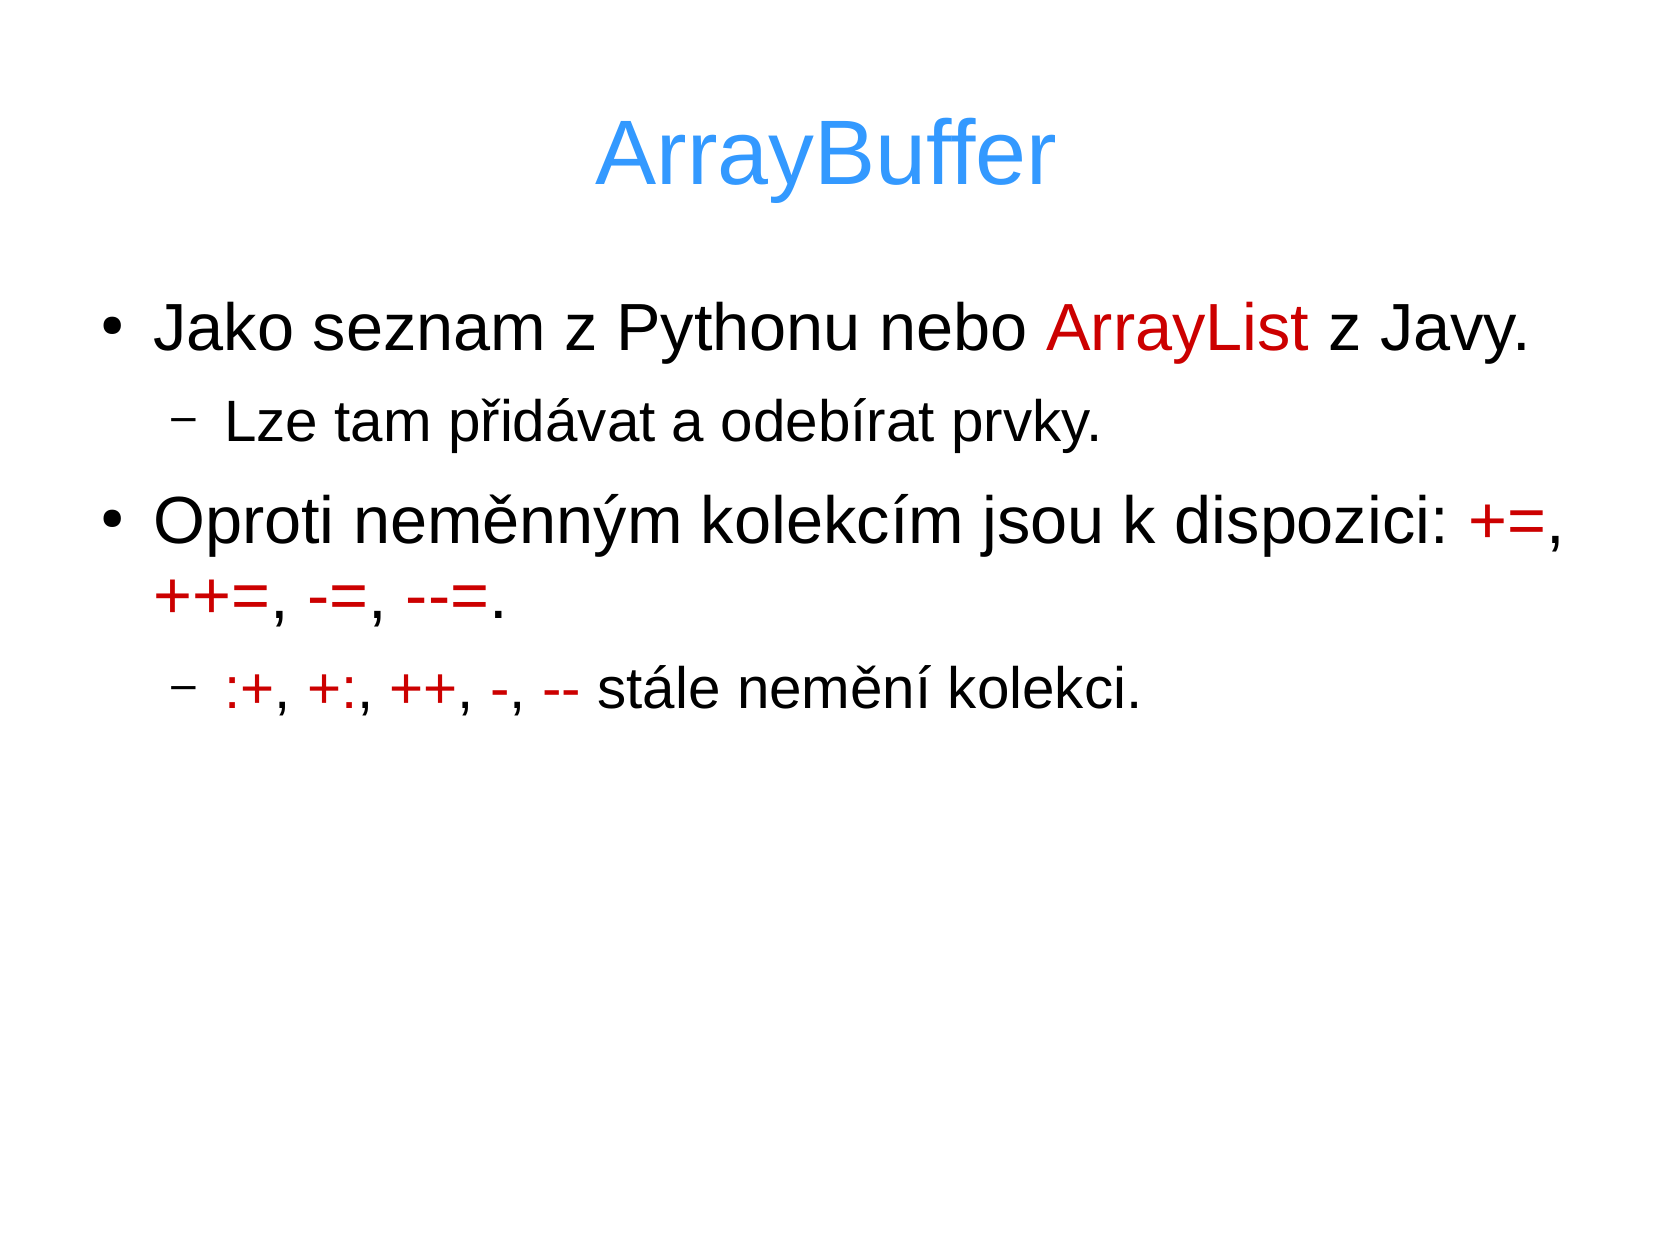

# ArrayBuffer
Jako seznam z Pythonu nebo ArrayList z Javy.
Lze tam přidávat a odebírat prvky.
Oproti neměnným kolekcím jsou k dispozici: +=,++=, -=, --=.
:+, +:, ++, -, -- stále nemění kolekci.